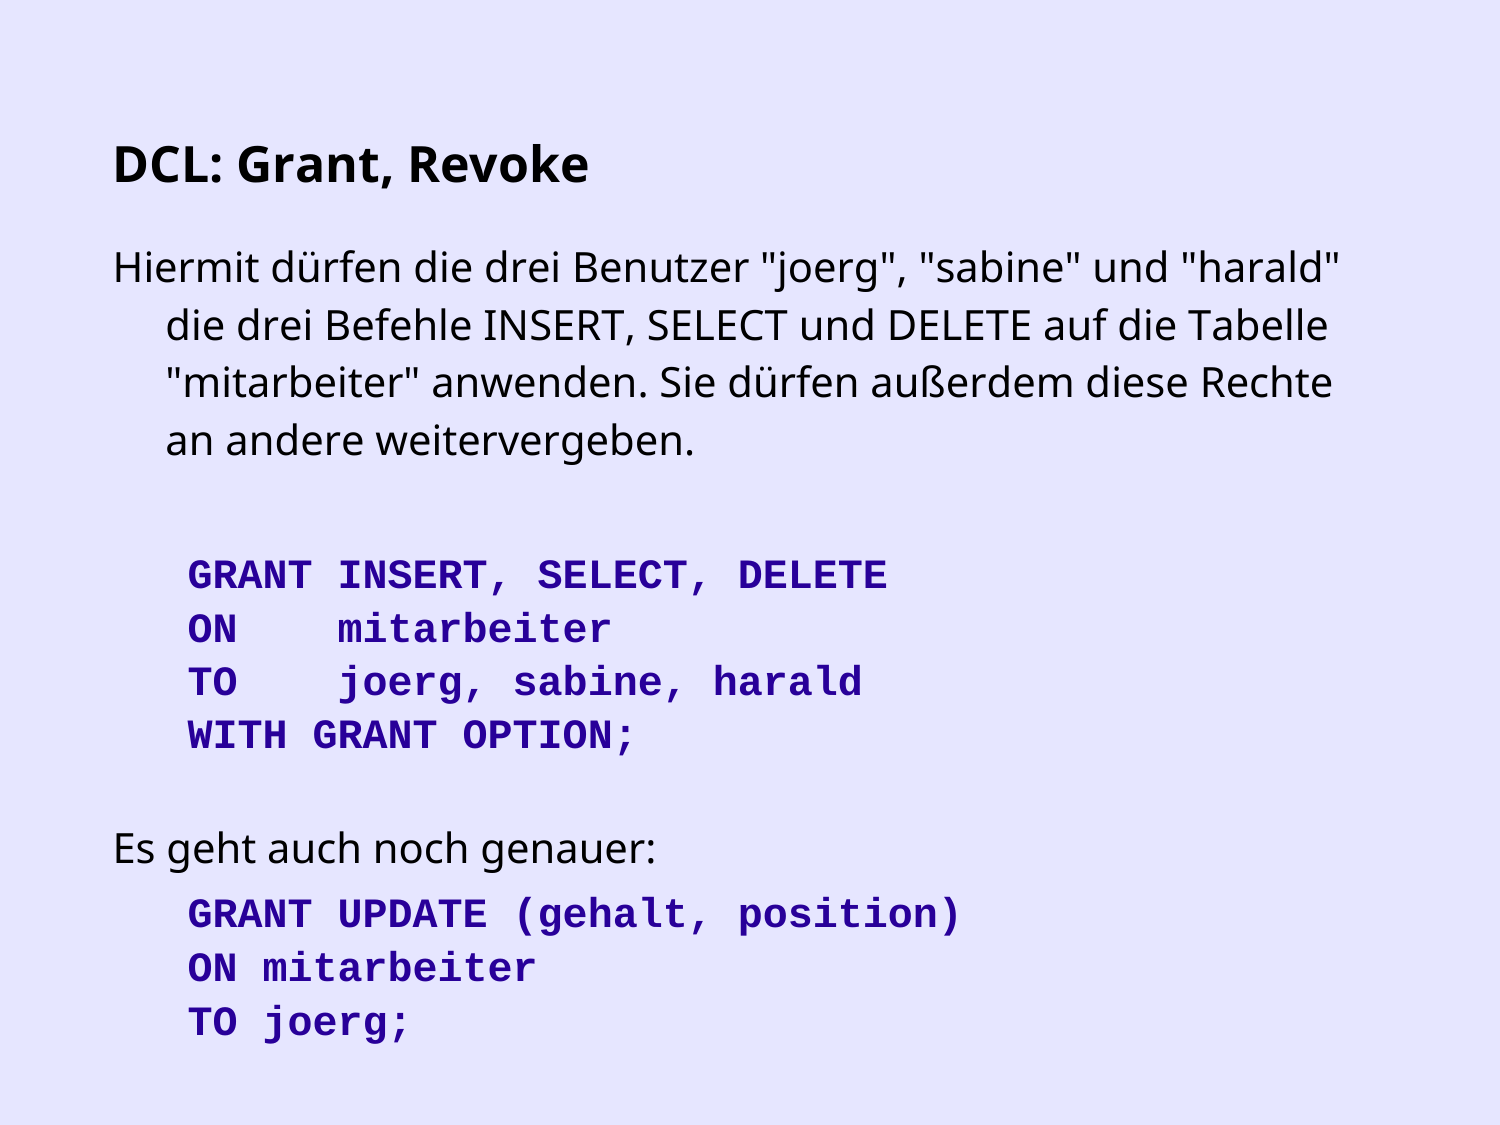

# DCL: Grant, Revoke
Hiermit dürfen die drei Benutzer "joerg", "sabine" und "harald" die drei Befehle INSERT, SELECT und DELETE auf die Tabelle "mitarbeiter" anwenden. Sie dürfen außerdem diese Rechte an andere weitervergeben.
GRANT INSERT, SELECT, DELETE
ON mitarbeiter
TO joerg, sabine, harald
WITH GRANT OPTION;
Es geht auch noch genauer:
GRANT UPDATE (gehalt, position)‏
ON mitarbeiter
TO joerg;